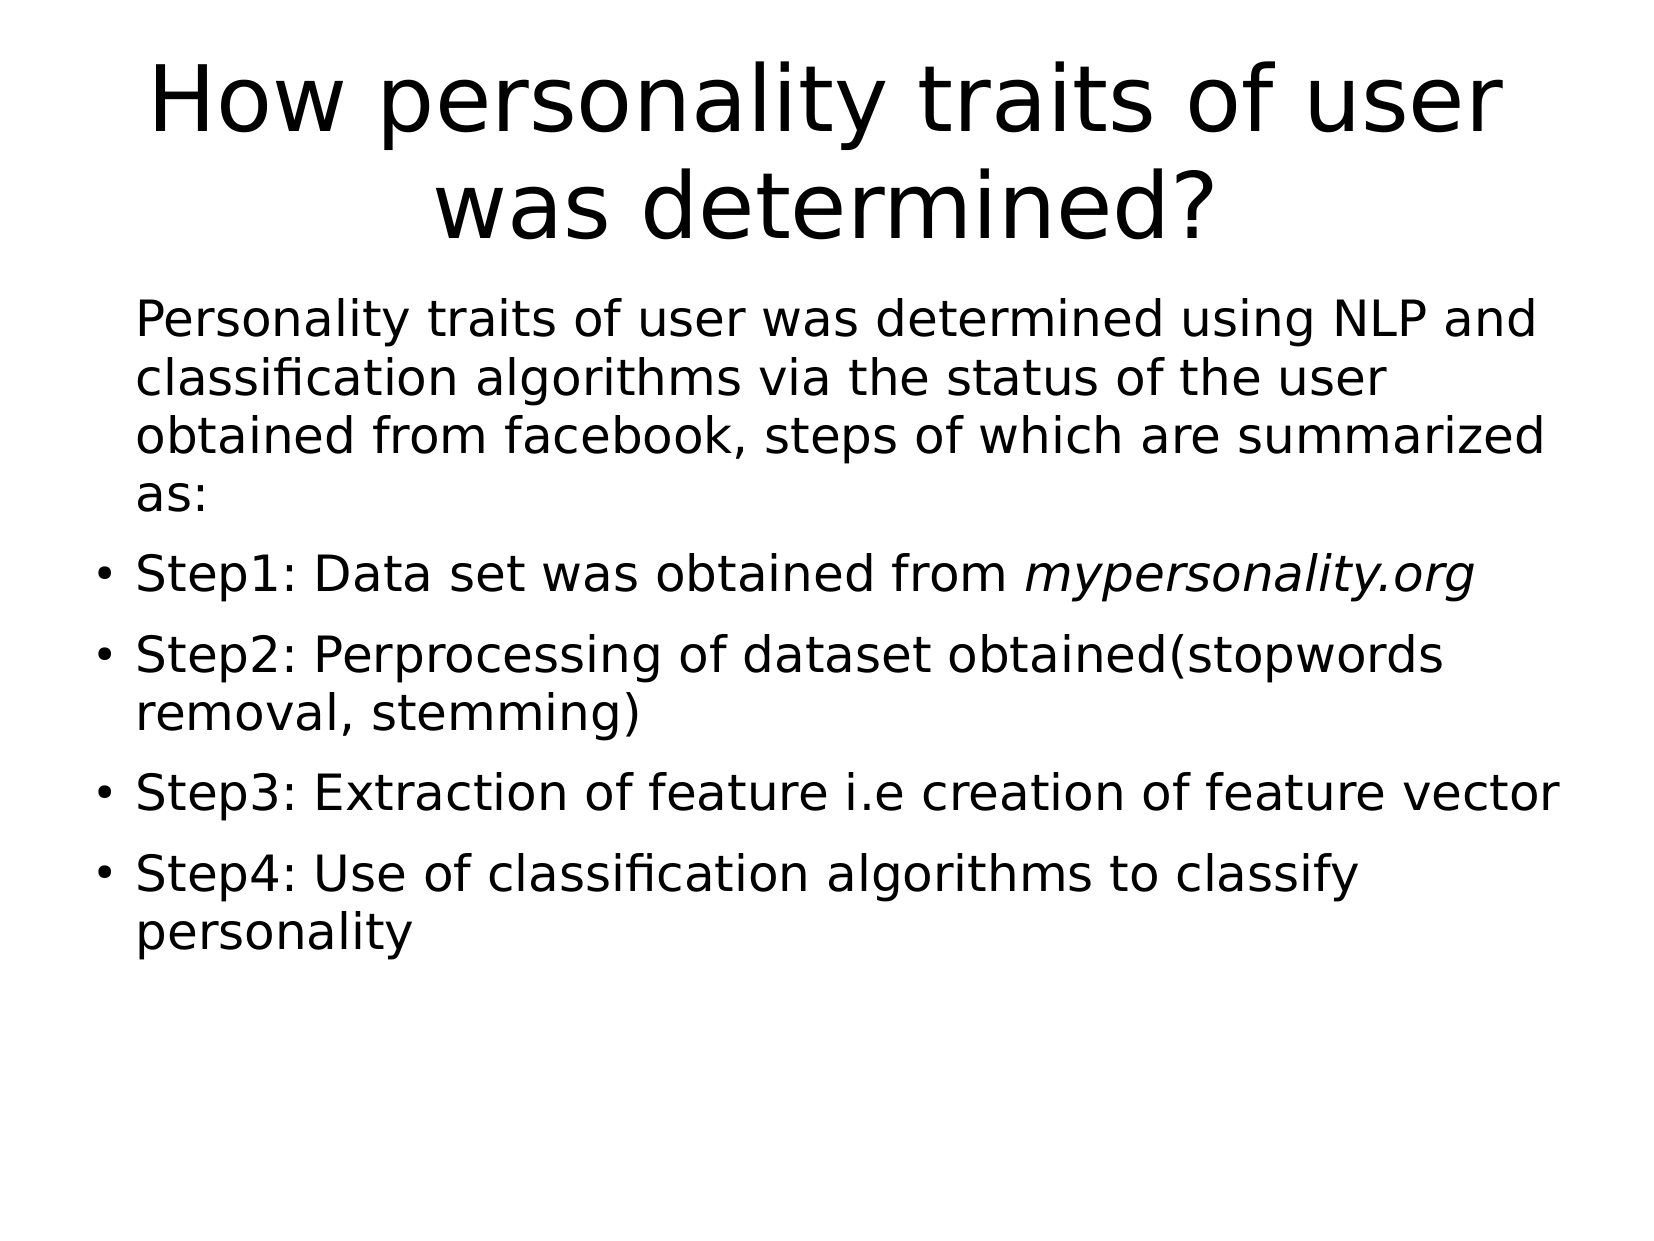

# How personality traits of user was determined?
Personality traits of user was determined using NLP and classification algorithms via the status of the user obtained from facebook, steps of which are summarized as:
Step1: Data set was obtained from mypersonality.org
Step2: Perprocessing of dataset obtained(stopwords removal, stemming)
Step3: Extraction of feature i.e creation of feature vector
Step4: Use of classification algorithms to classify personality